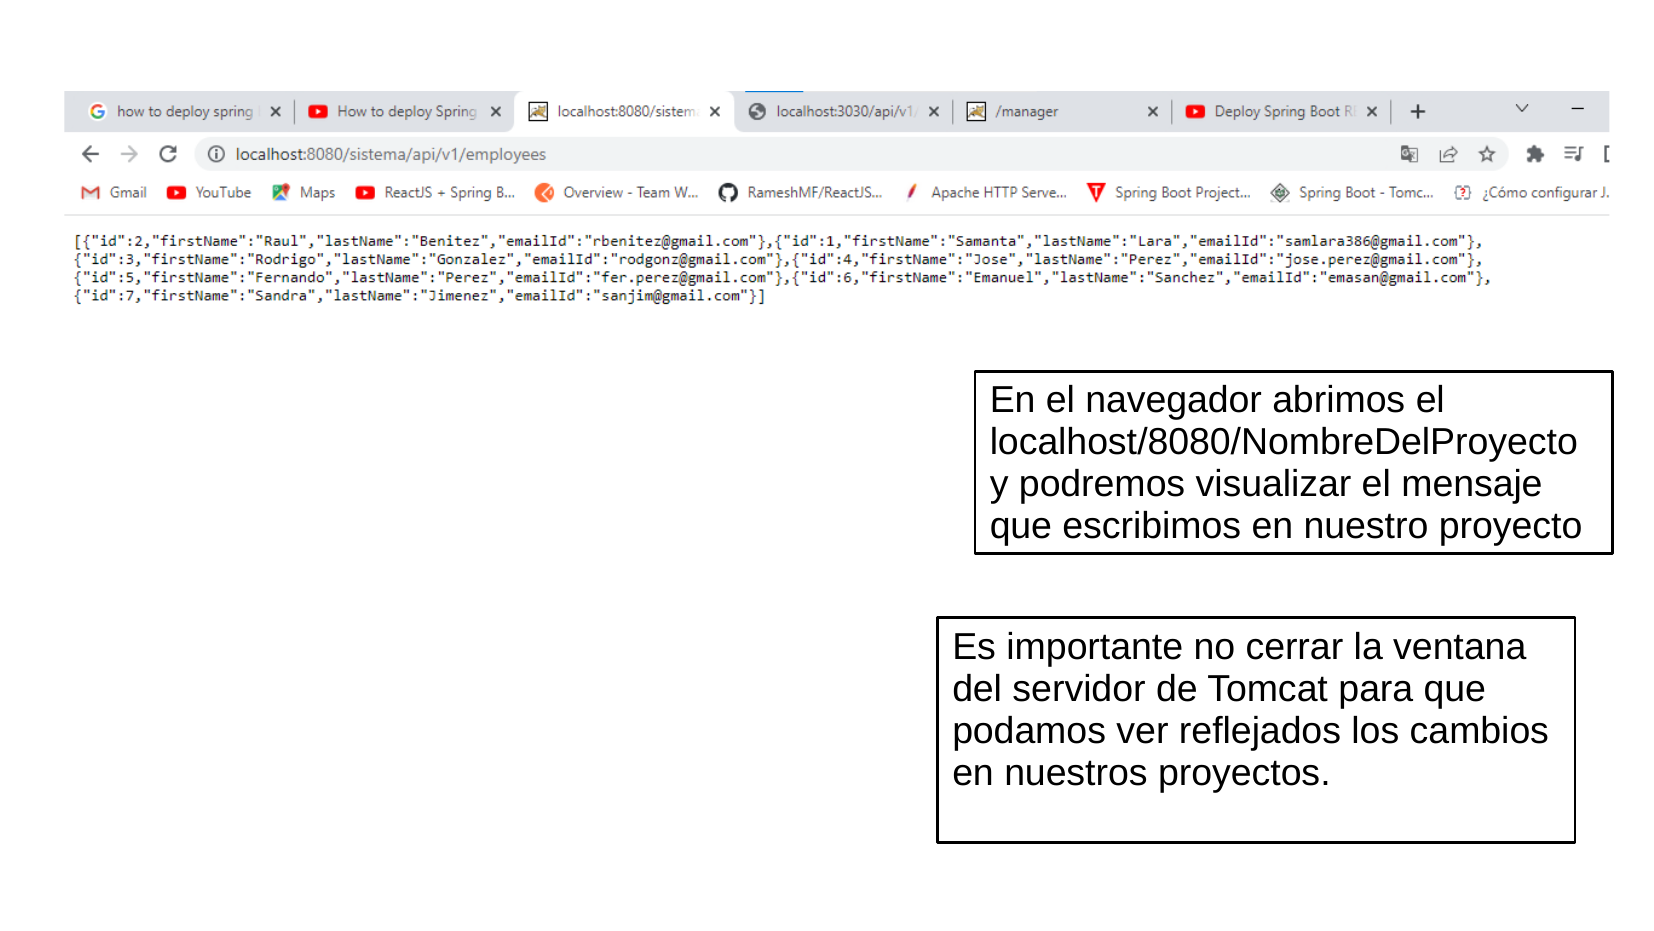

#
En el navegador abrimos el localhost/8080/NombreDelProyecto y podremos visualizar el mensaje que escribimos en nuestro proyecto
Es importante no cerrar la ventana del servidor de Tomcat para que podamos ver reflejados los cambios en nuestros proyectos.